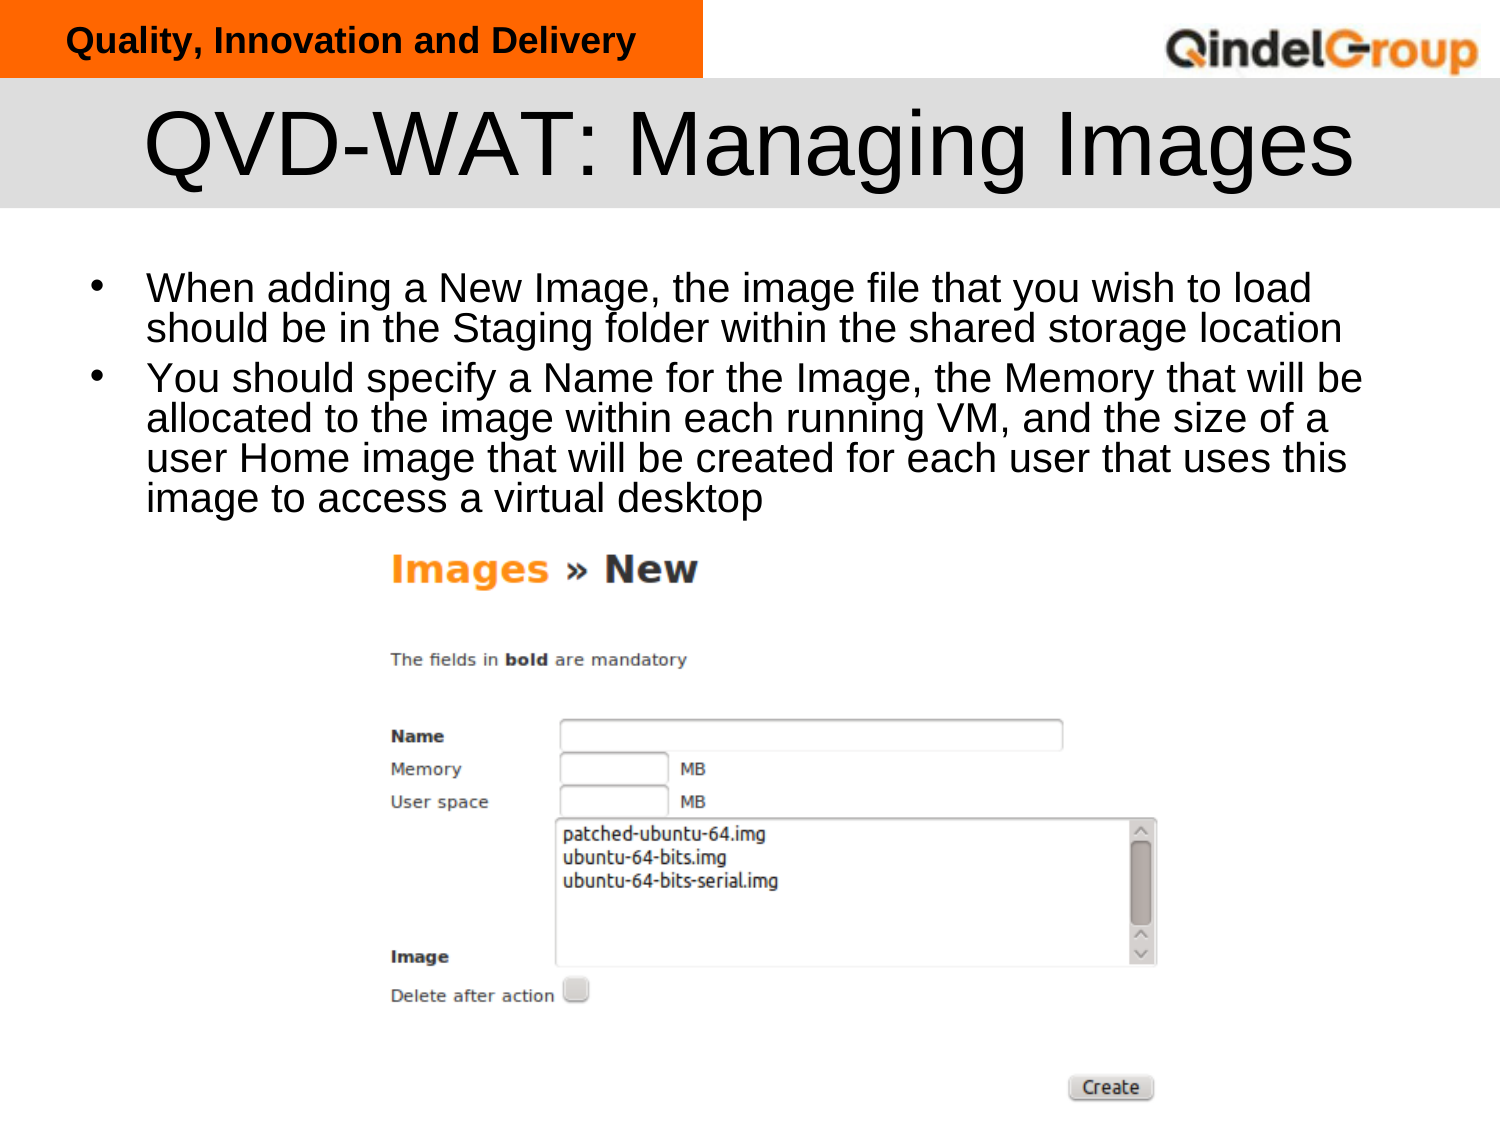

# QVD-WAT: Managing Images
When adding a New Image, the image file that you wish to load should be in the Staging folder within the shared storage location
You should specify a Name for the Image, the Memory that will be allocated to the image within each running VM, and the size of a user Home image that will be created for each user that uses this image to access a virtual desktop